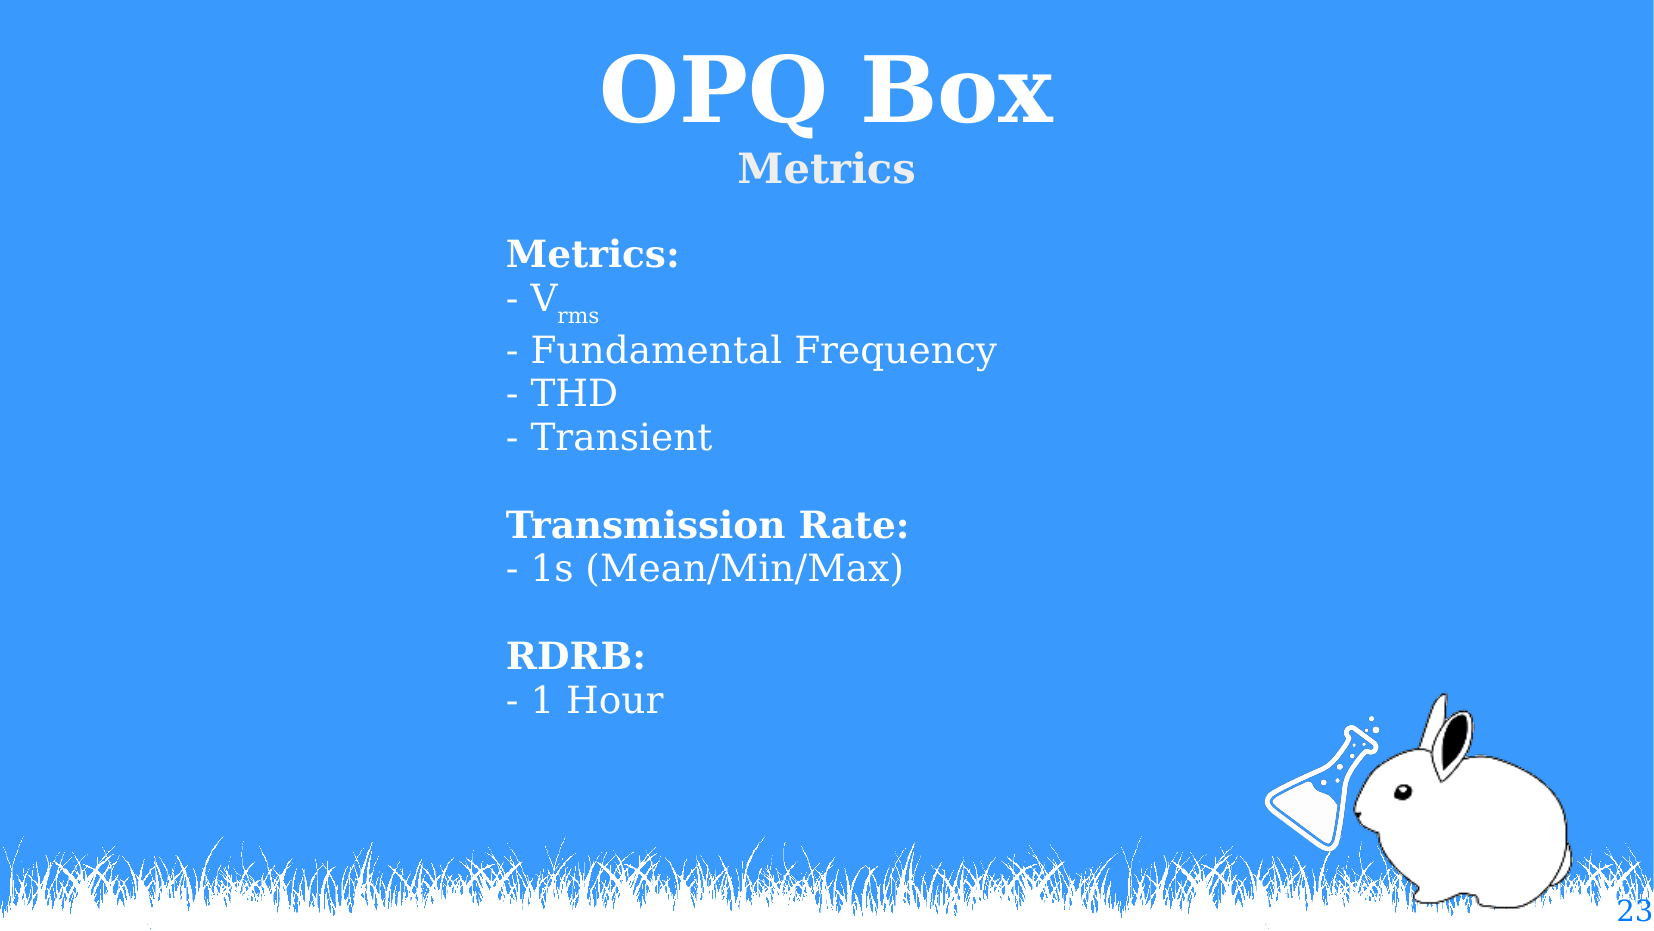

# OPQ Box Metrics
Metrics:
- Vrms
- Fundamental Frequency
- THD
- Transient
Transmission Rate:
- 1s (Mean/Min/Max)
RDRB:
- 1 Hour
23